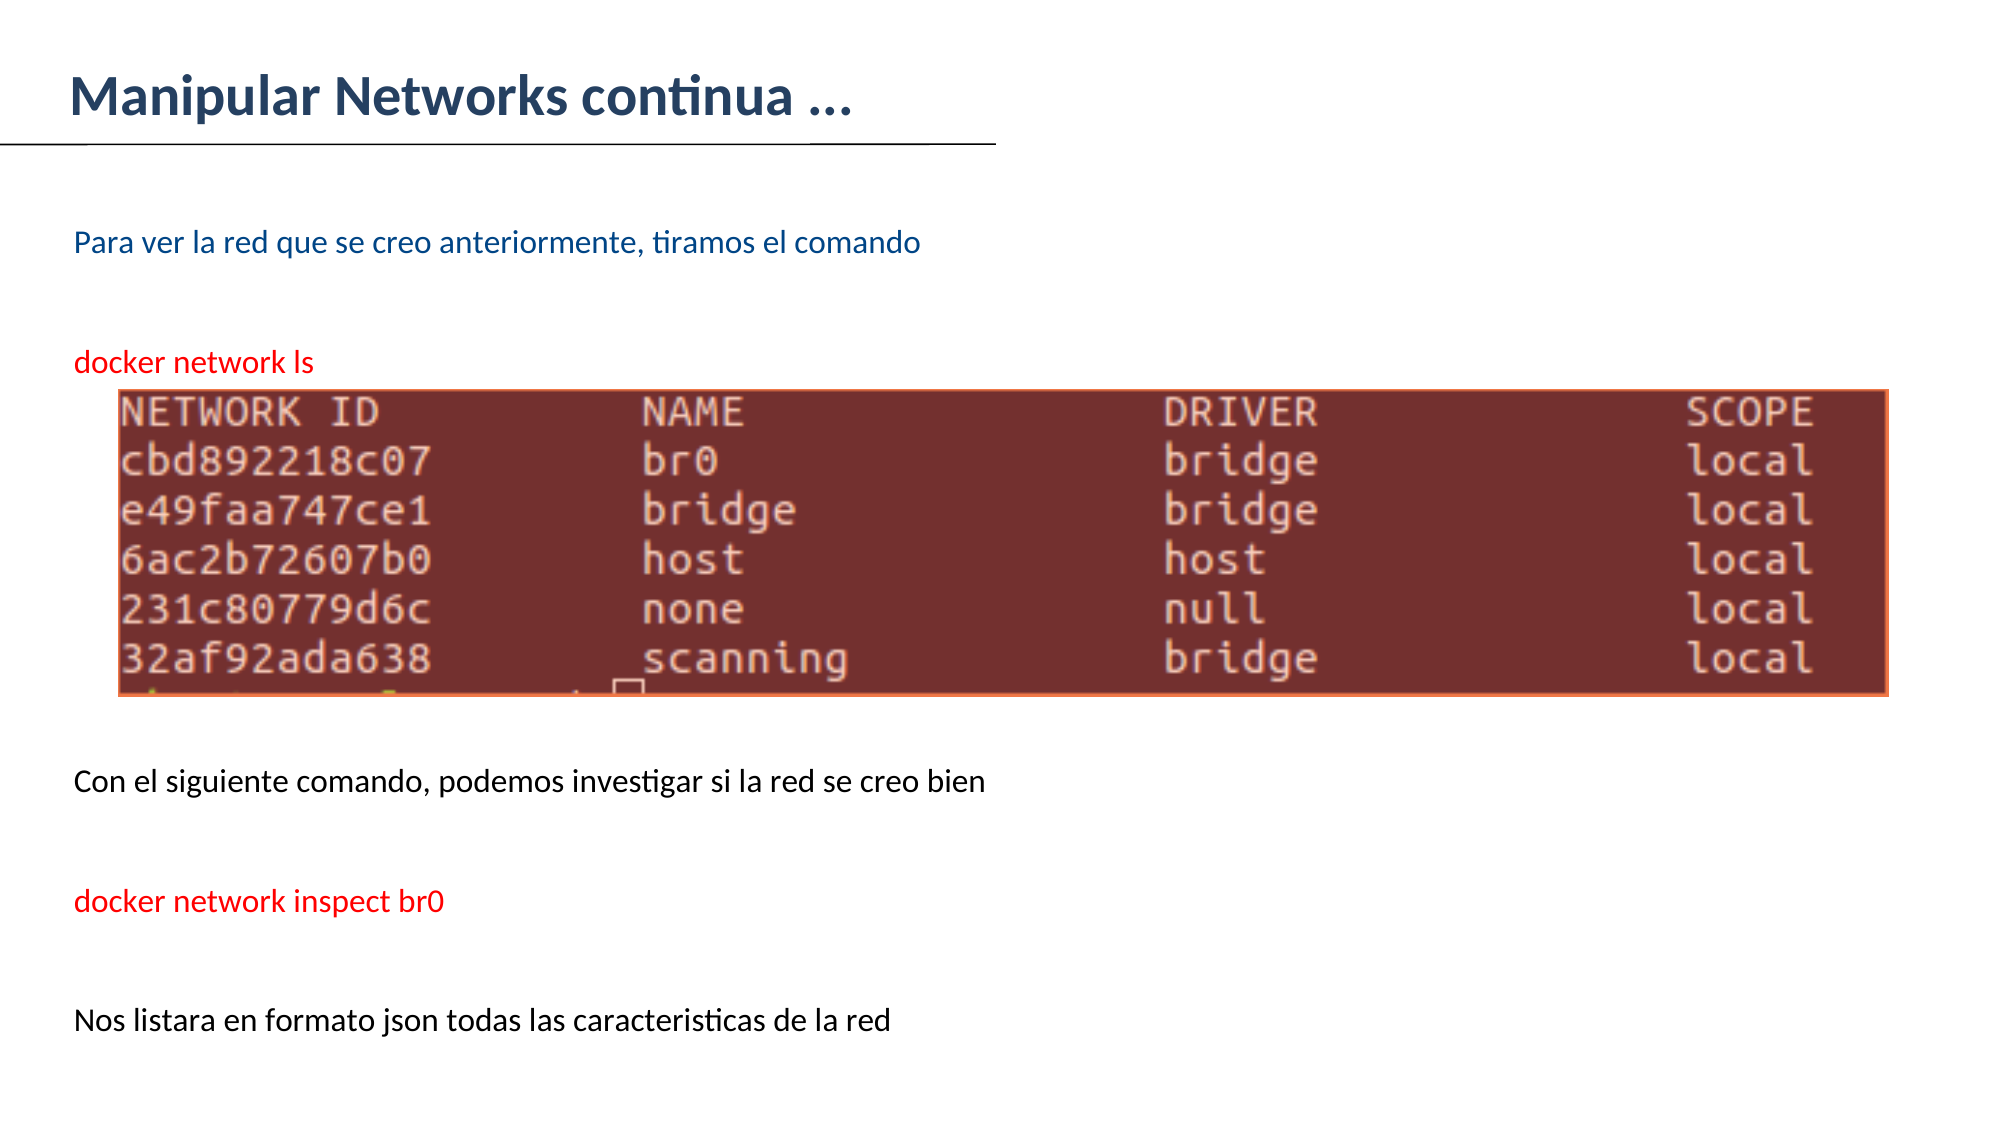

Manipular Networks continua ...
Para ver la red que se creo anteriormente, tiramos el comando
docker network ls
Con el siguiente comando, podemos investigar si la red se creo bien
docker network inspect br0
Nos listara en formato json todas las caracteristicas de la red